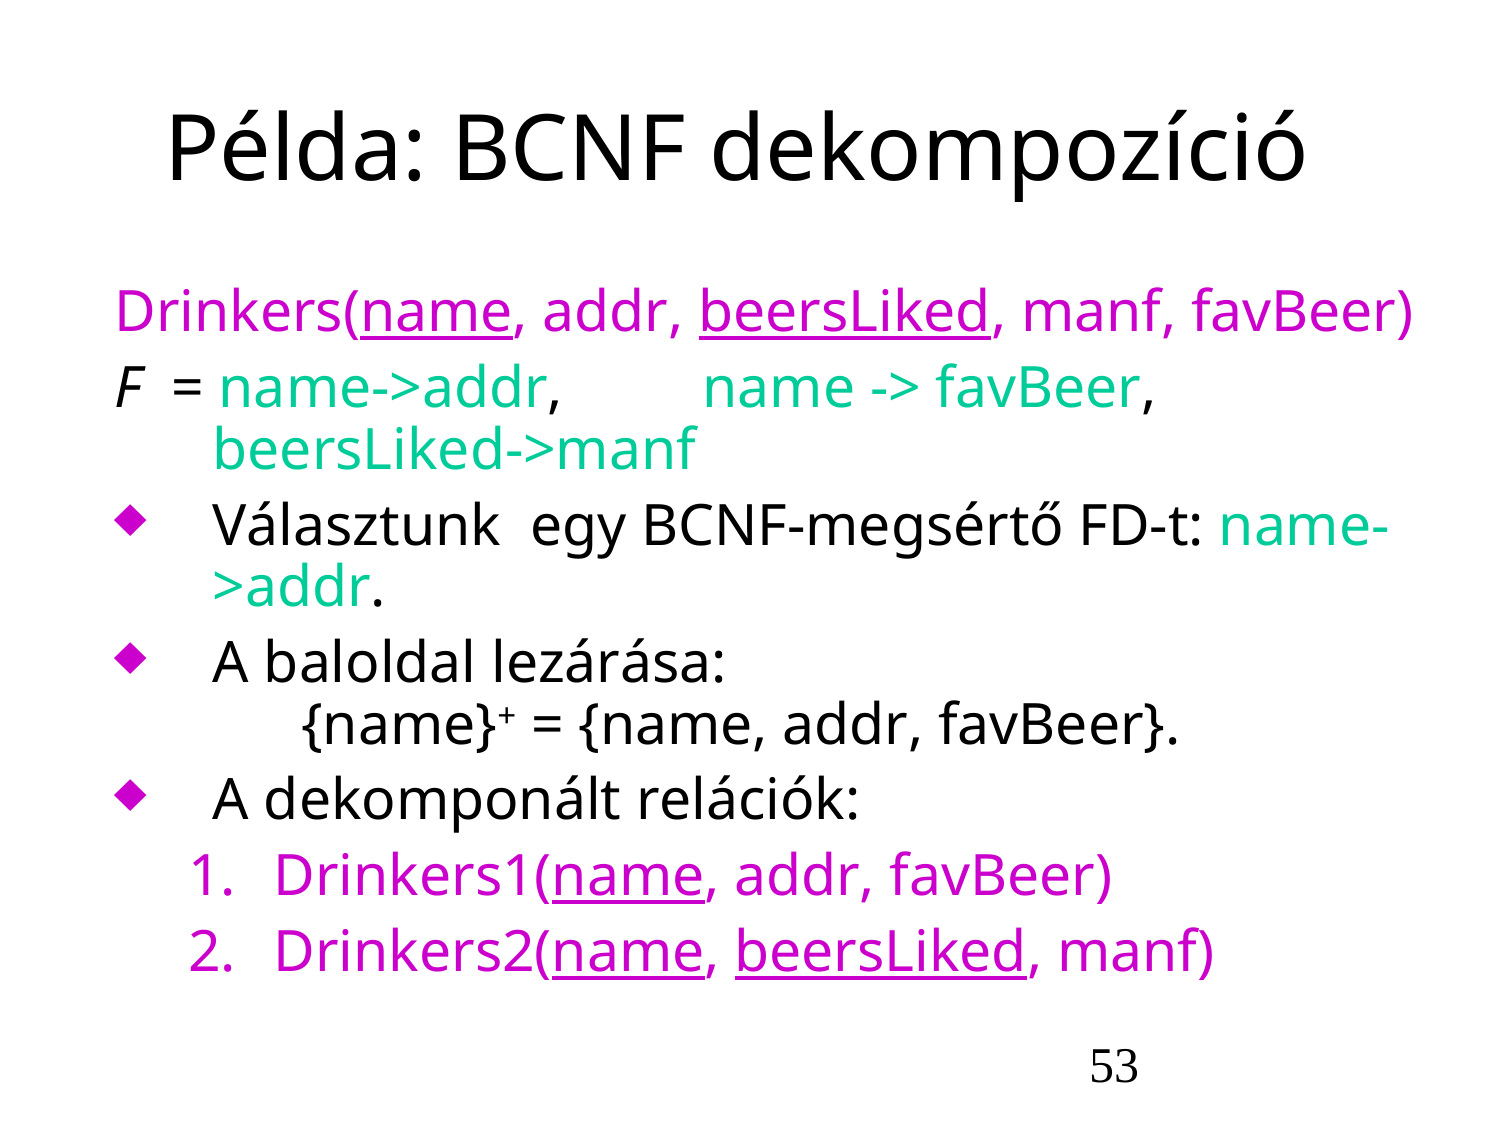

# Példa: BCNF dekompozíció
Drinkers(name, addr, beersLiked, manf, favBeer)
F = name->addr, 	name -> favBeer,	beersLiked->manf
Választunk egy BCNF-megsértő FD-t: name->addr.
A baloldal lezárása:
 {name}+ = {name, addr, favBeer}.
A dekomponált relációk:
Drinkers1(name, addr, favBeer)
Drinkers2(name, beersLiked, manf)
53